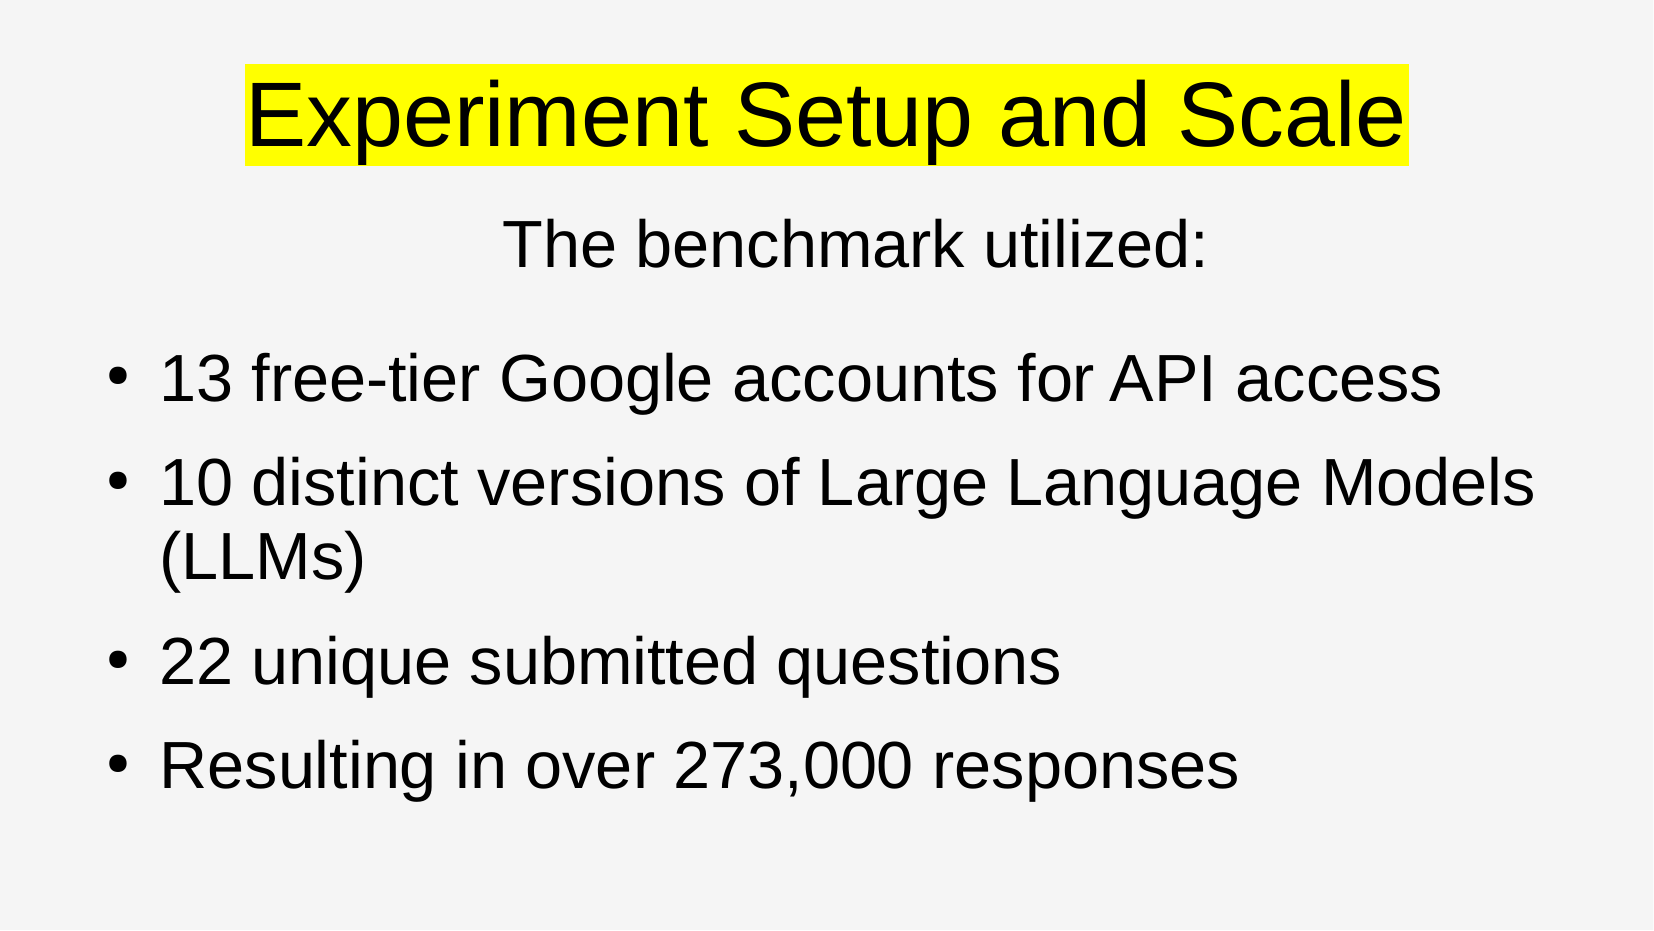

# Experiment Setup and Scale
The benchmark utilized:
13 free-tier Google accounts for API access
10 distinct versions of Large Language Models (LLMs)
22 unique submitted questions
Resulting in over 273,000 responses